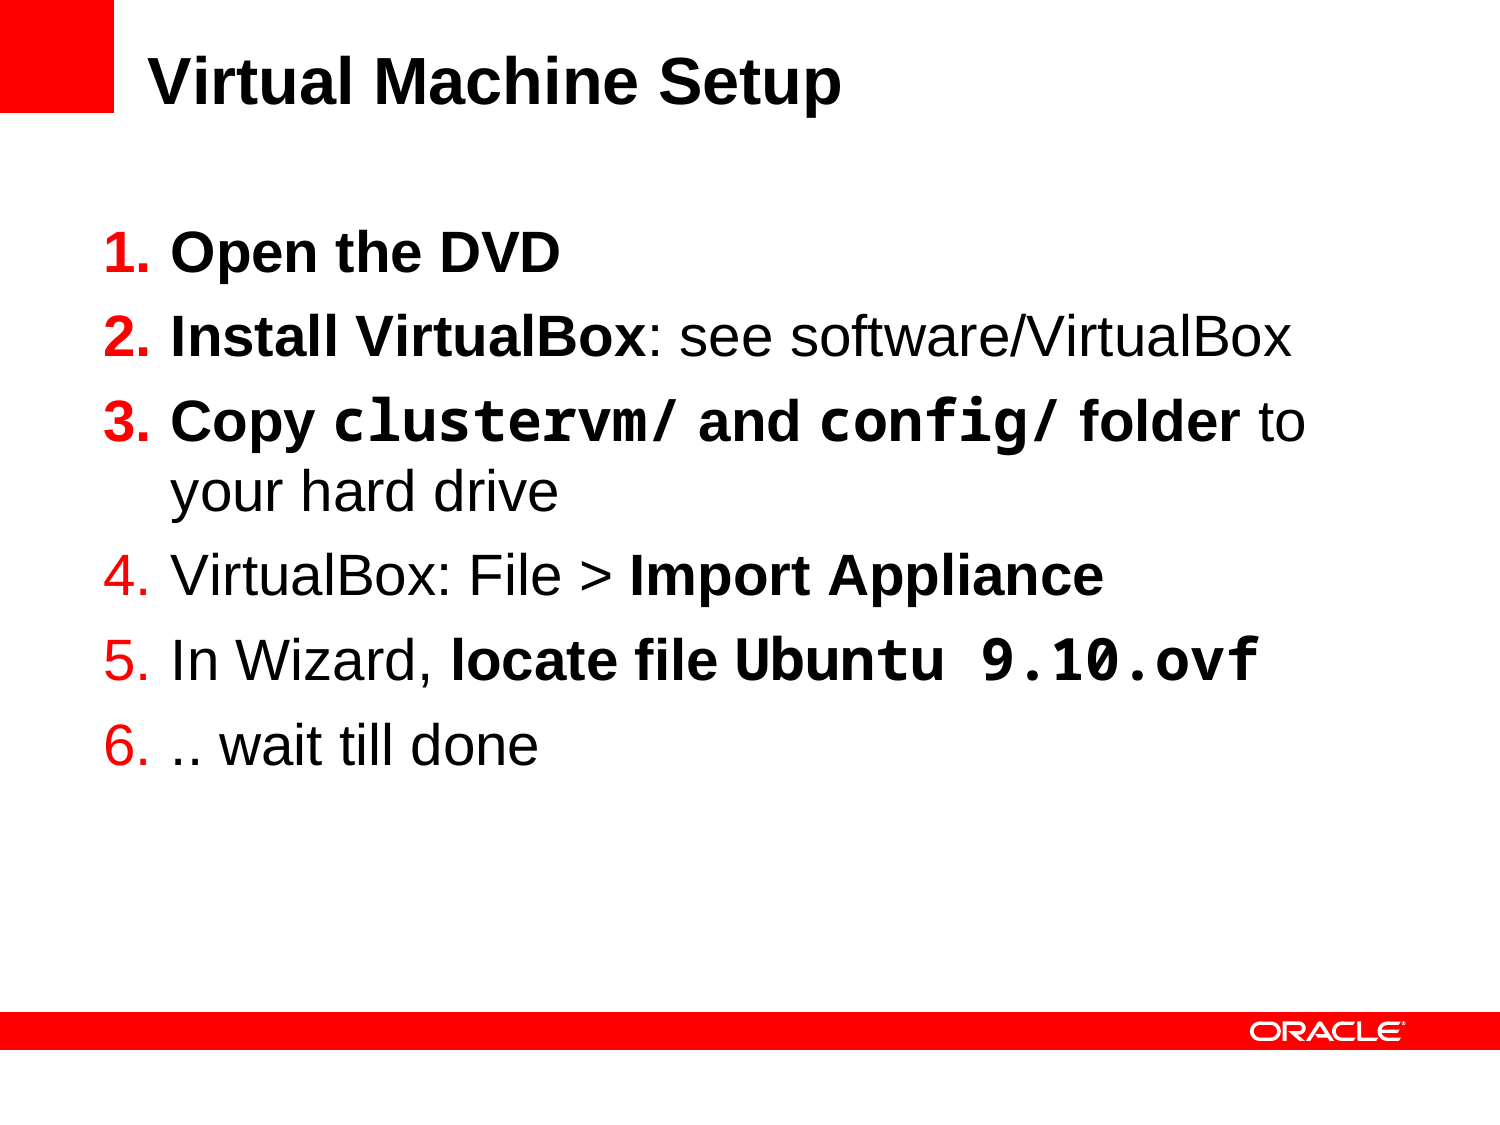

# Virtual Machine Setup
Open the DVD
Install VirtualBox: see software/VirtualBox
Copy clustervm/ and config/ folder to your hard drive
VirtualBox: File > Import Appliance
In Wizard, locate file Ubuntu 9.10.ovf
.. wait till done